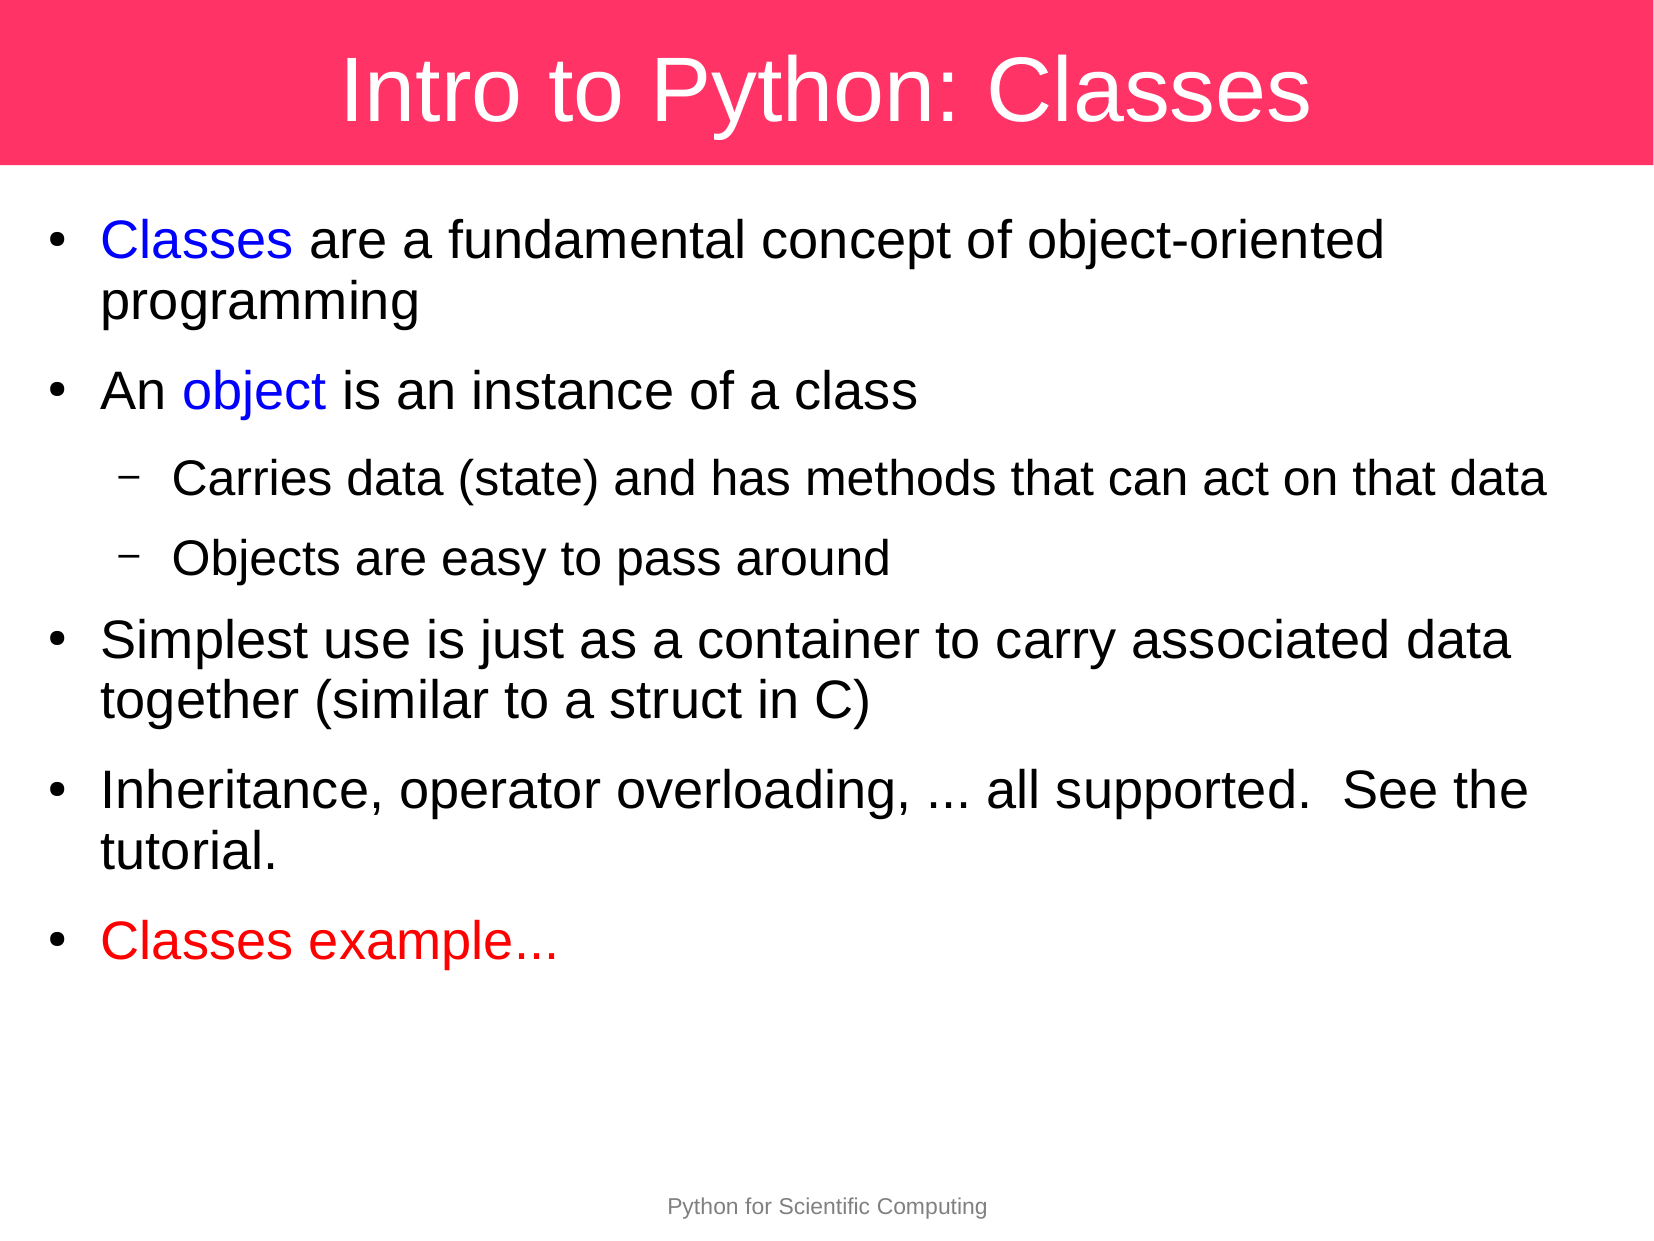

# Intro to Python: Classes
Classes are a fundamental concept of object-oriented programming
An object is an instance of a class
Carries data (state) and has methods that can act on that data
Objects are easy to pass around
Simplest use is just as a container to carry associated data together (similar to a struct in C)
Inheritance, operator overloading, ... all supported. See the tutorial.
Classes example...